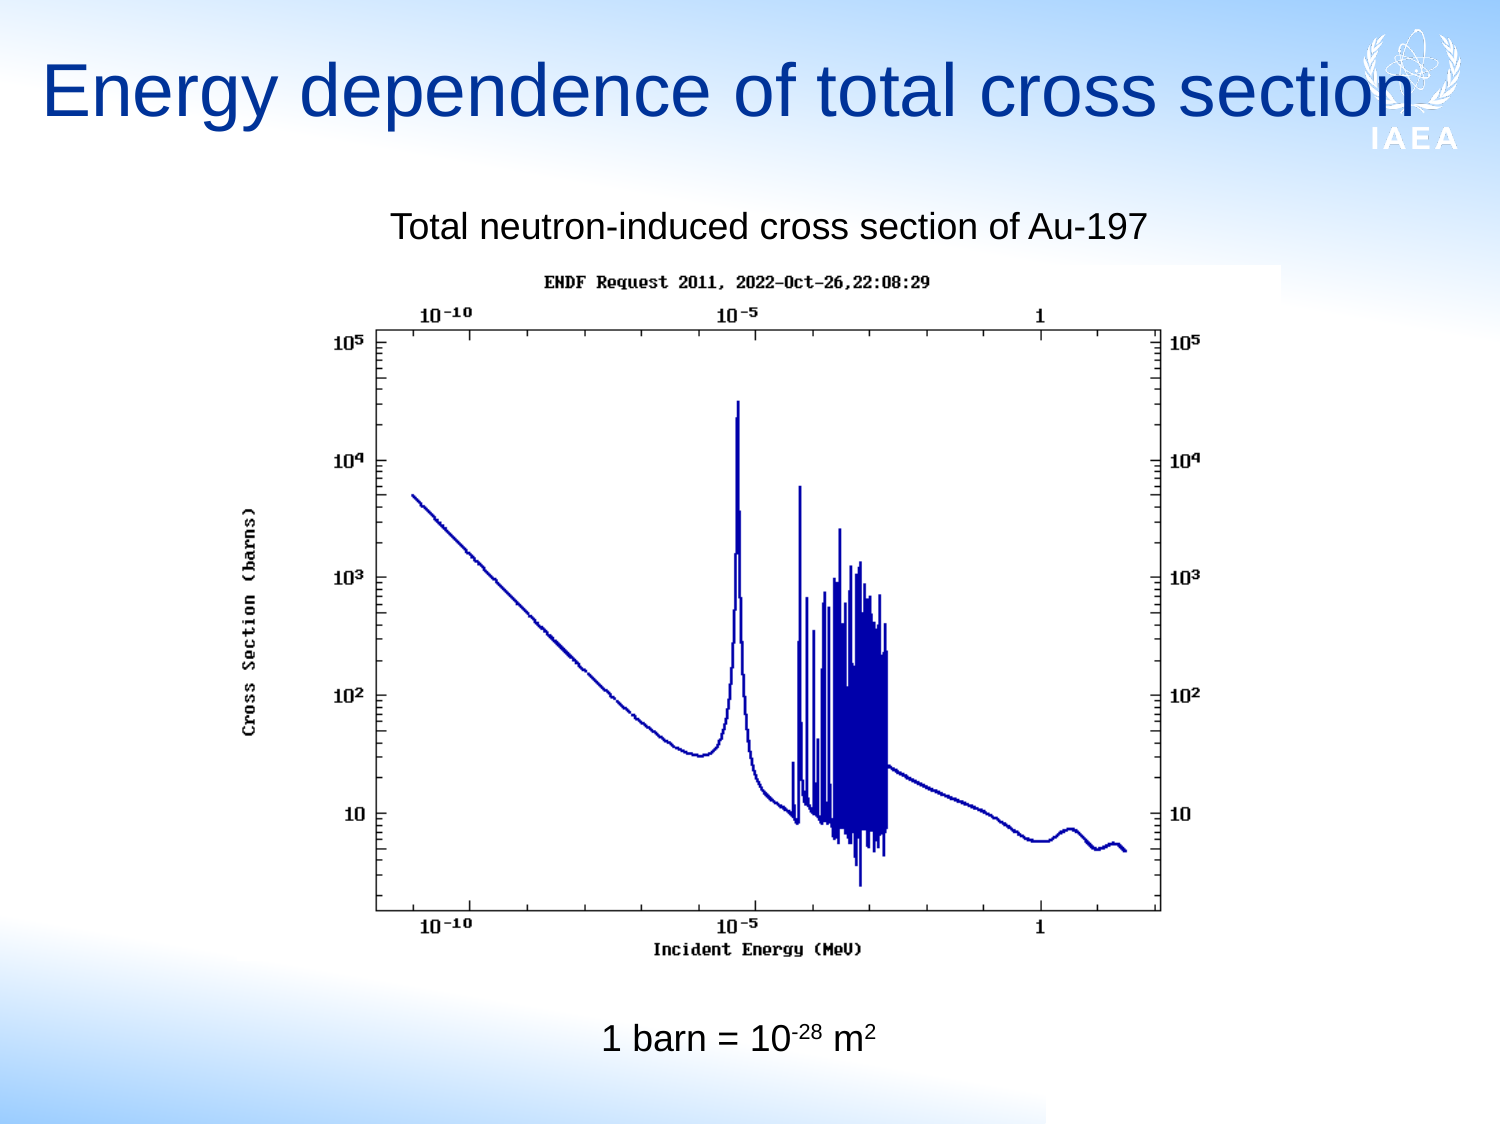

# Energy dependence of total cross section
Total neutron-induced cross section of Au-197
1 barn = 10-28 m2